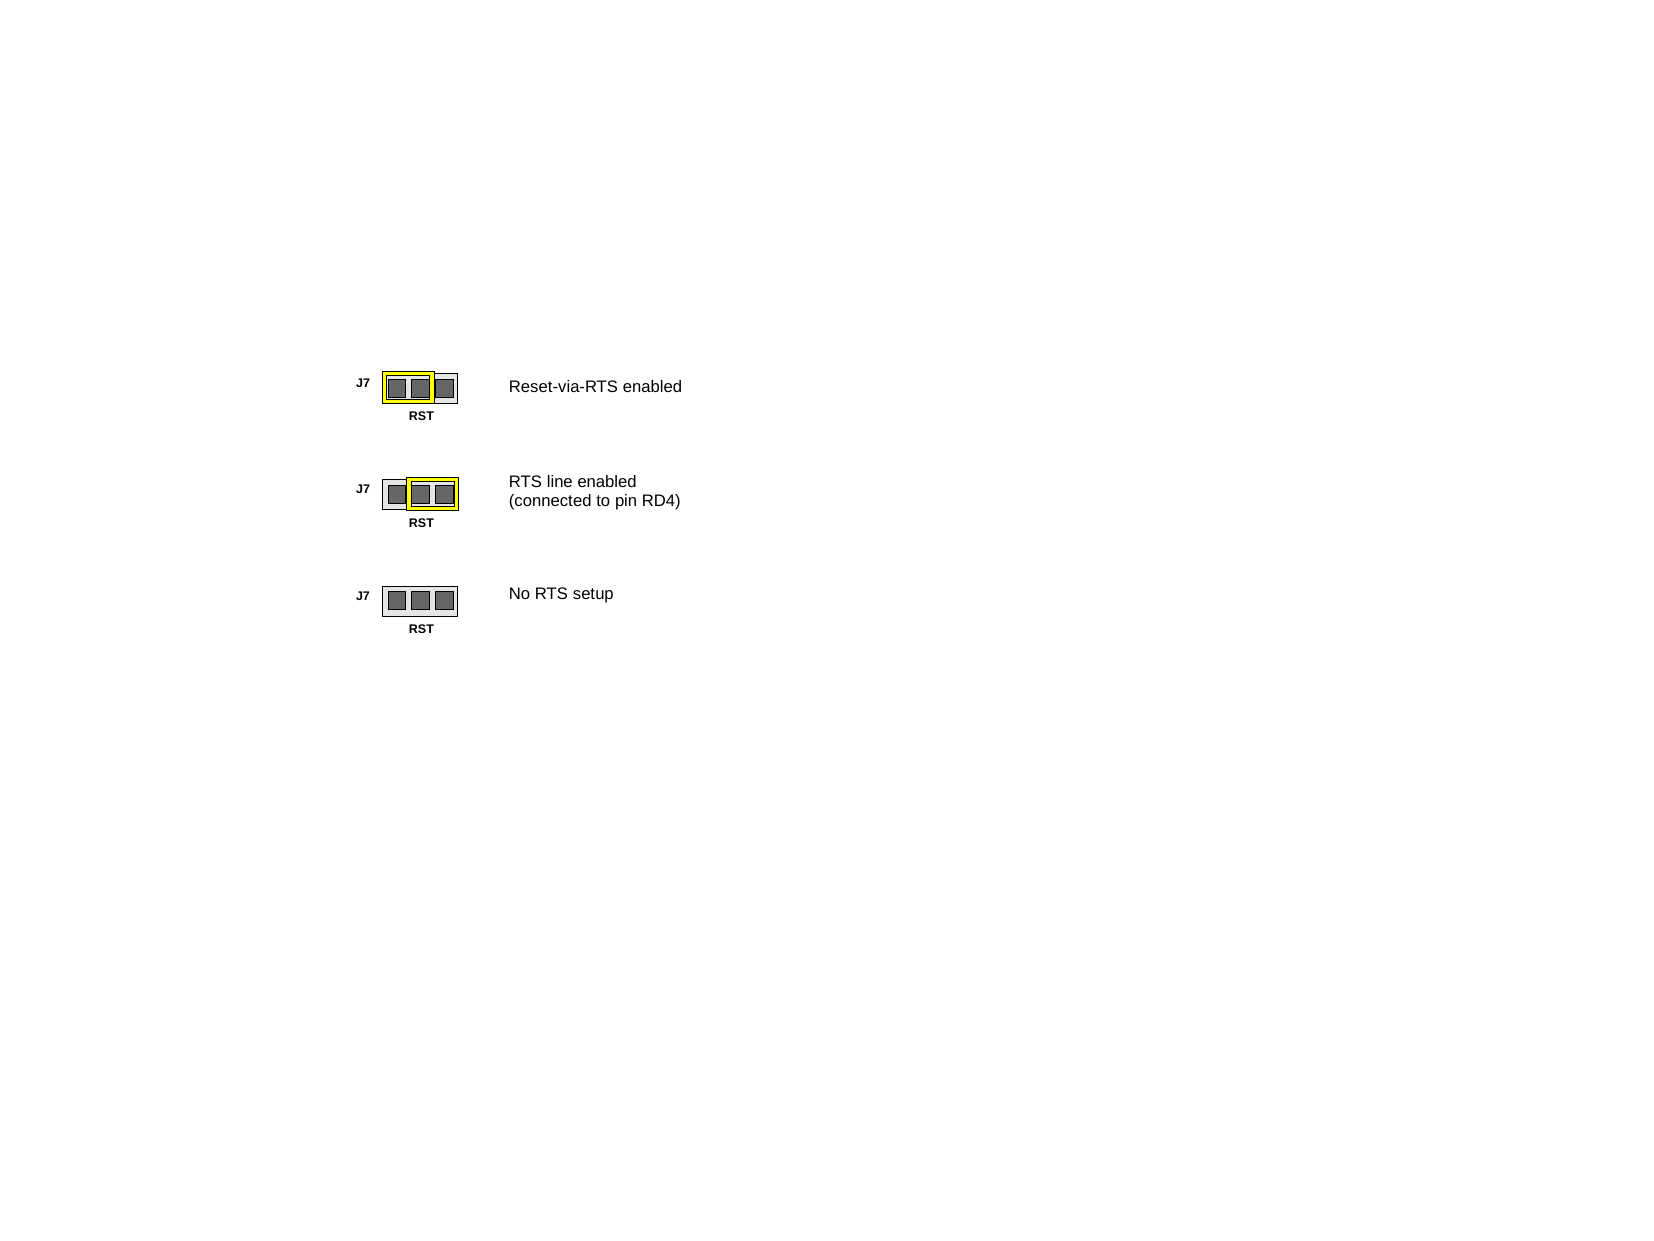

J7
RST
Reset-via-RTS enabled
RTS line enabled
(connected to pin RD4)
J7
RST
No RTS setup
J7
RST